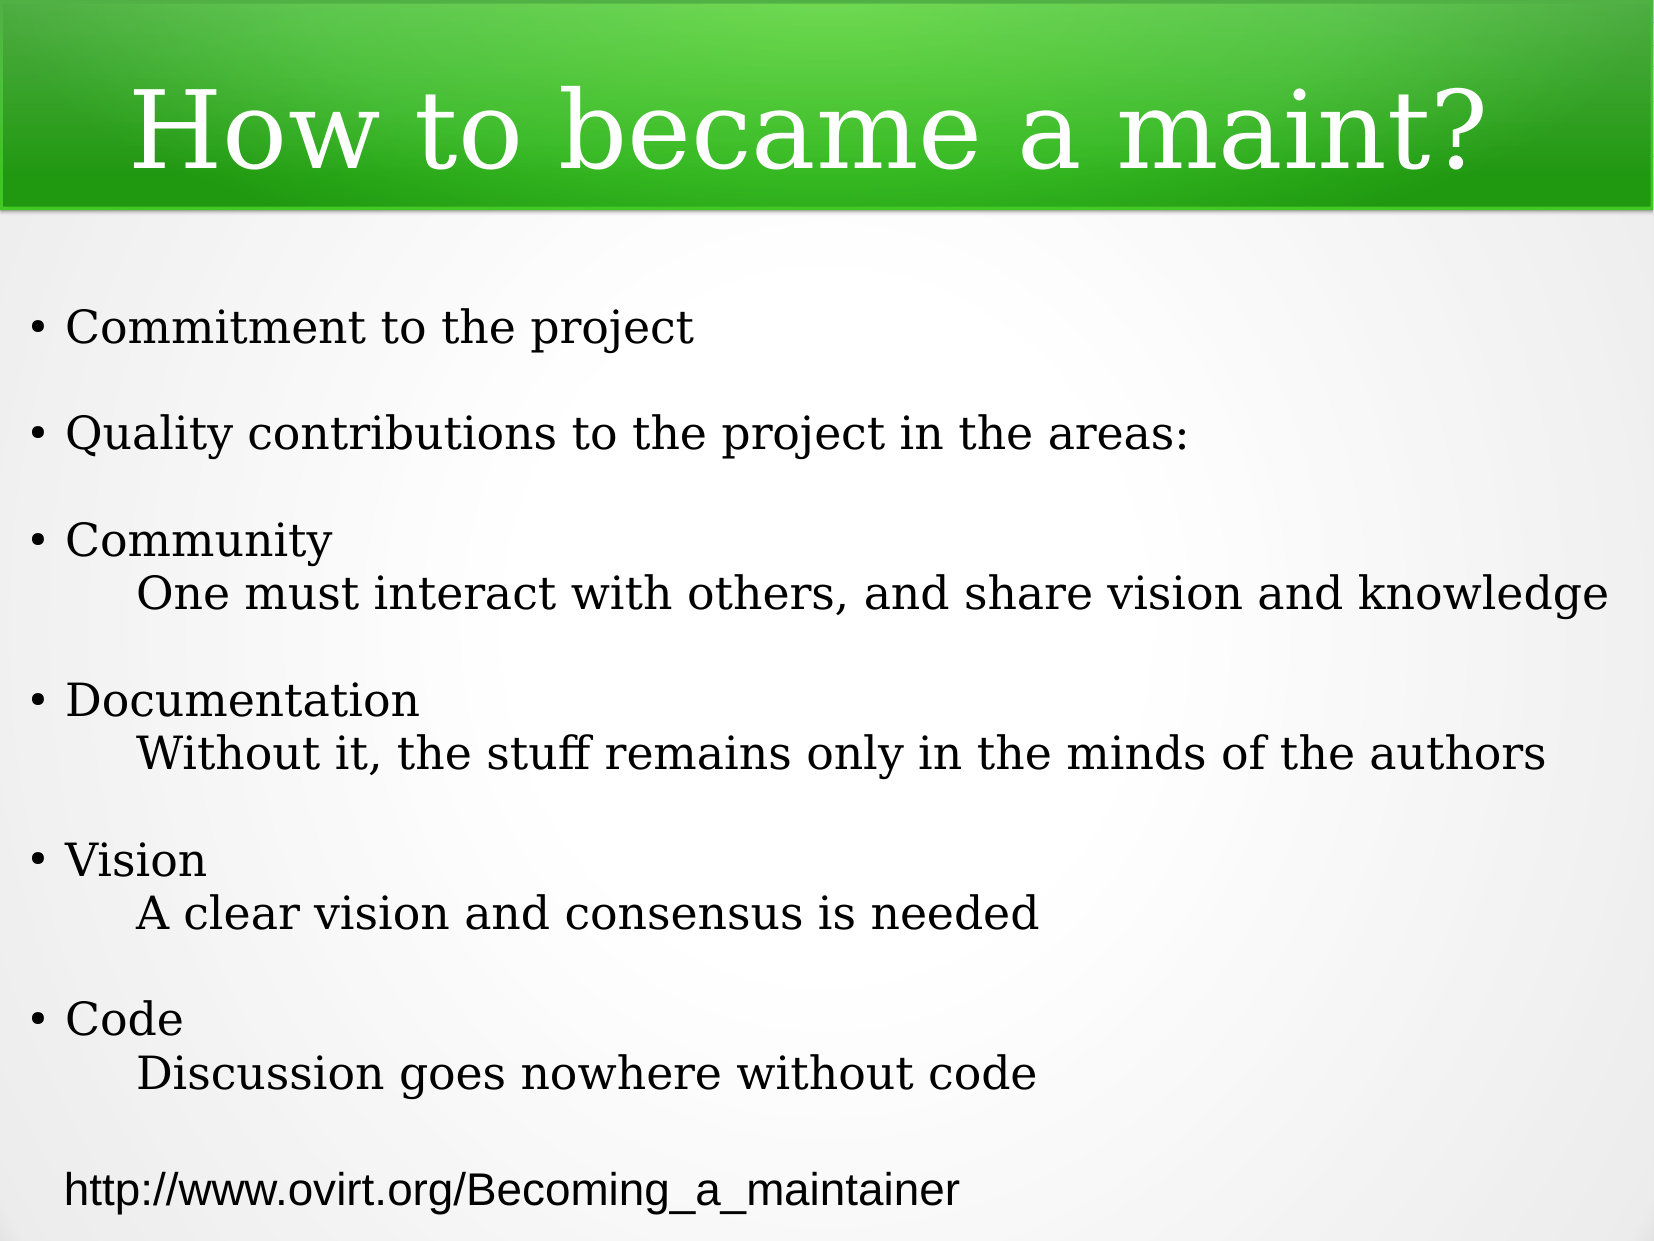

# How to became a maint?
Commitment to the project
Quality contributions to the project in the areas:
Community
One must interact with others, and share vision and knowledge
Documentation
Without it, the stuff remains only in the minds of the authors
Vision
A clear vision and consensus is needed
Code
Discussion goes nowhere without code
http://www.ovirt.org/Becoming_a_maintainer